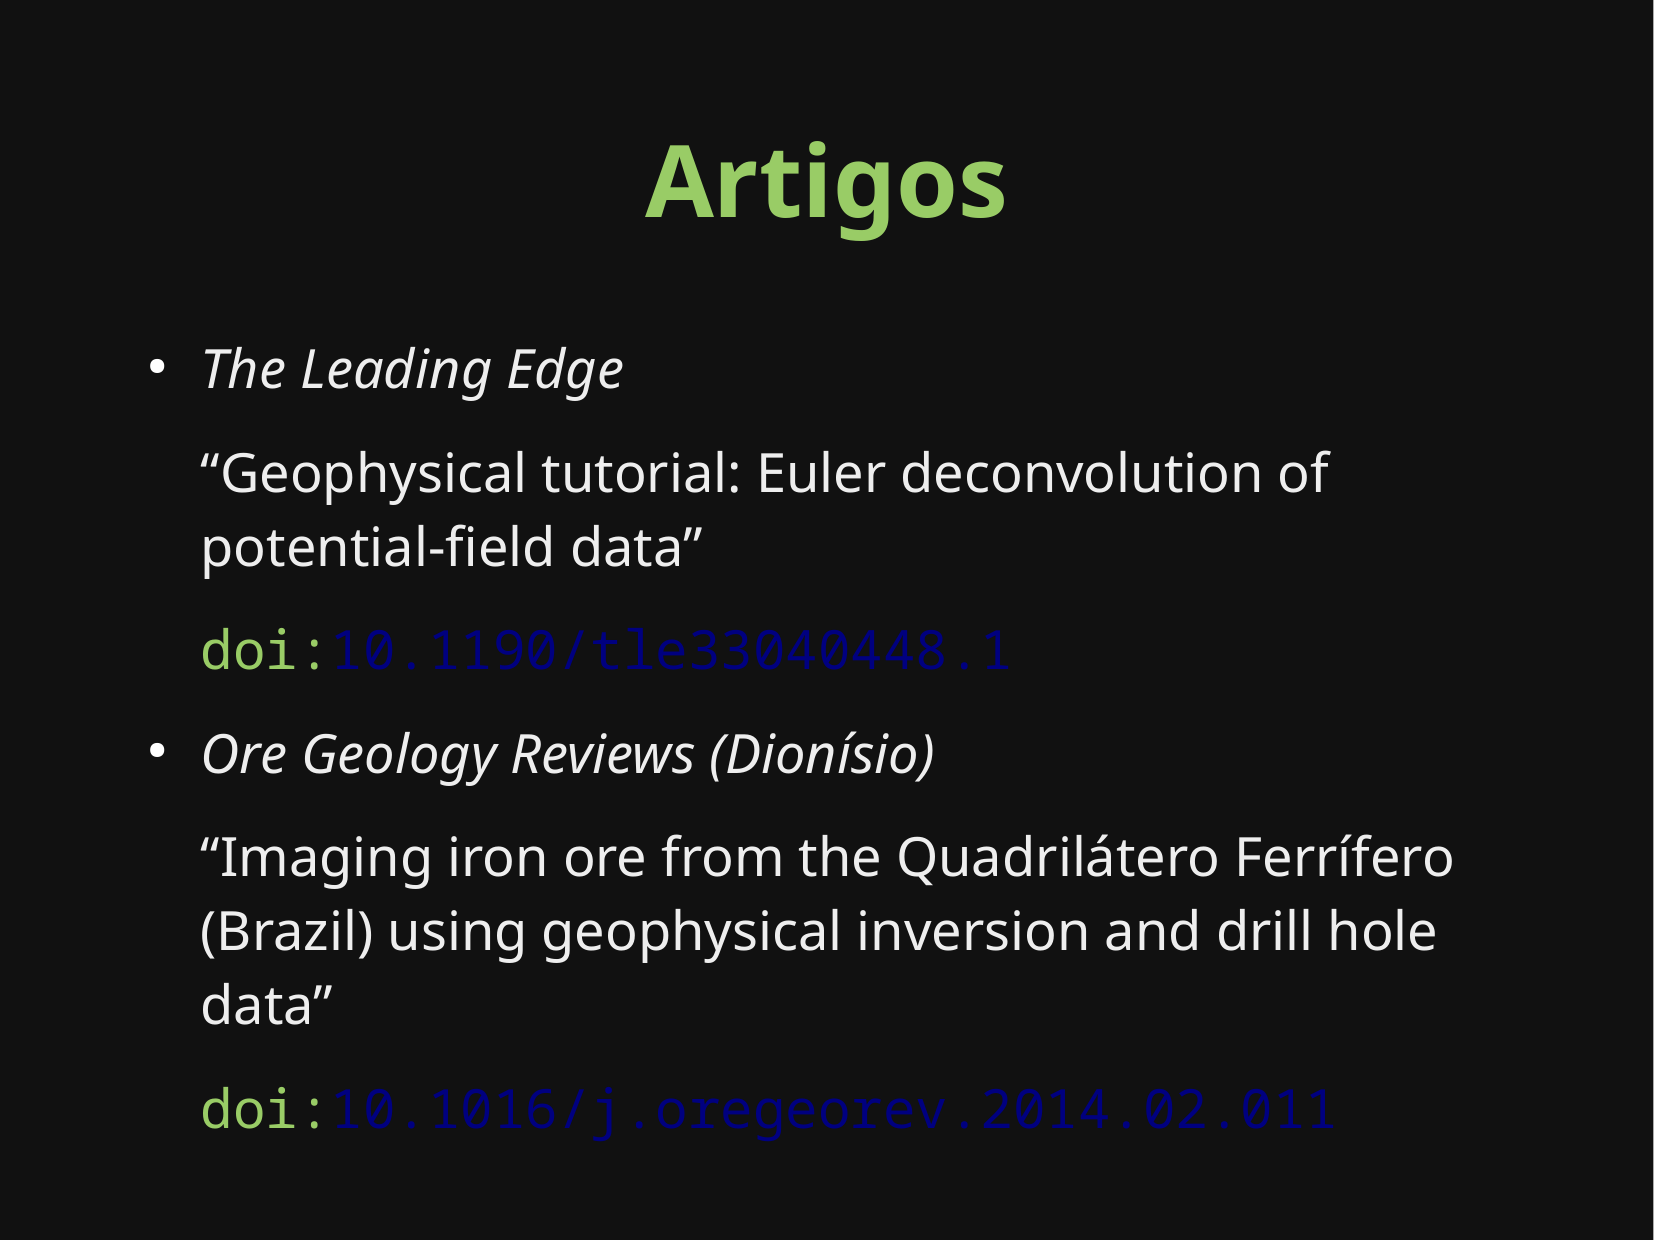

# Artigos
The Leading Edge
“Geophysical tutorial: Euler deconvolution of potential-field data”
doi:10.1190/tle33040448.1
Ore Geology Reviews (Dionísio)
“Imaging iron ore from the Quadrilátero Ferrífero (Brazil) using geophysical inversion and drill hole data”
doi:10.1016/j.oregeorev.2014.02.011